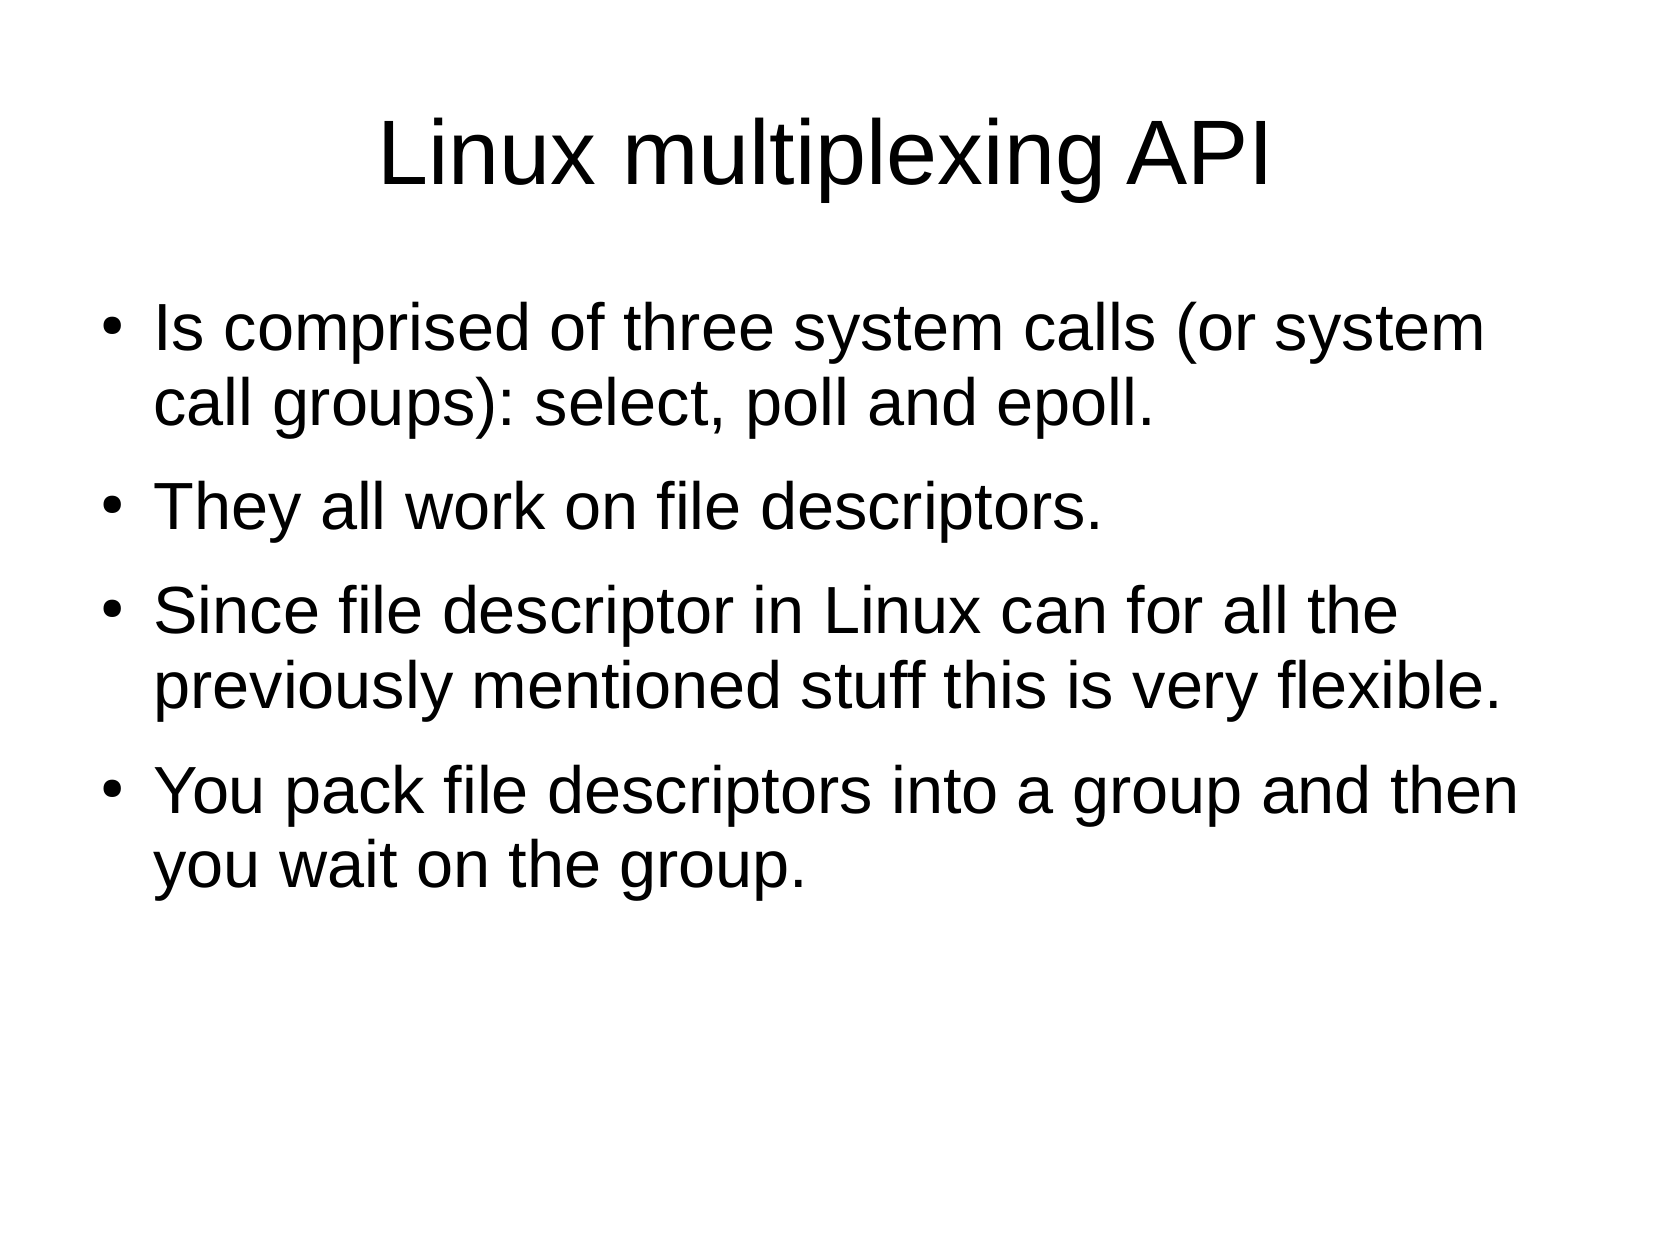

# Linux multiplexing API
Is comprised of three system calls (or system call groups): select, poll and epoll.
They all work on file descriptors.
Since file descriptor in Linux can for all the previously mentioned stuff this is very flexible.
You pack file descriptors into a group and then you wait on the group.